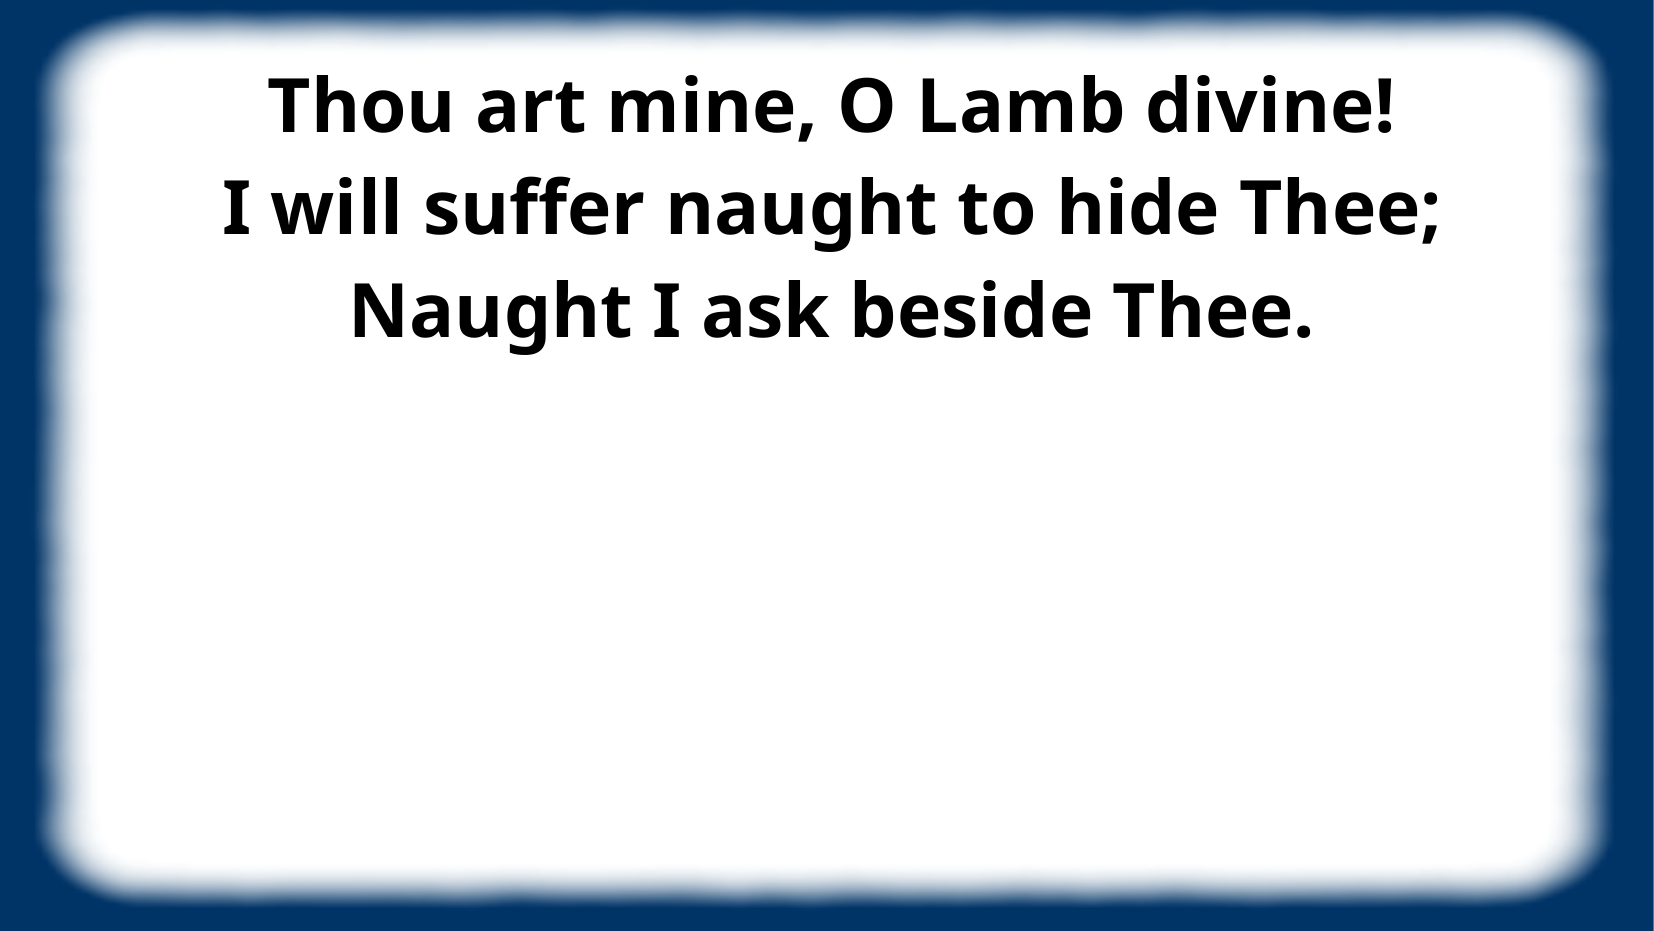

Thou art mine, O Lamb divine!
I will suffer naught to hide Thee;
Naught I ask beside Thee.